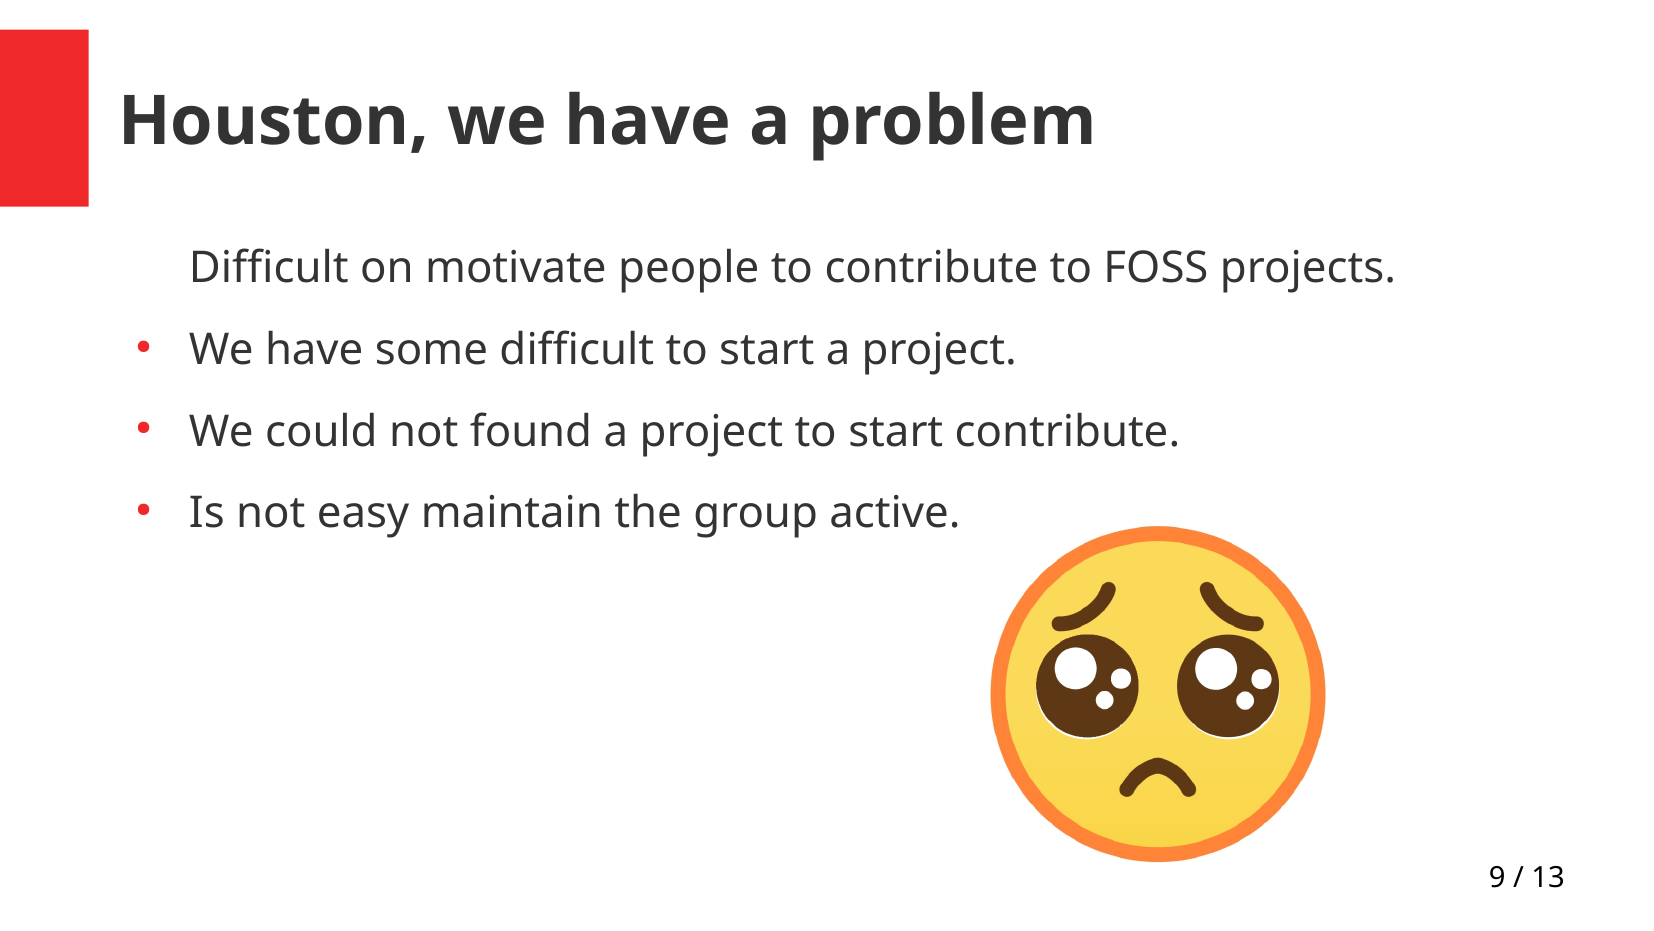

# Houston, we have a problem
Difficult on motivate people to contribute to FOSS projects.
We have some difficult to start a project.
We could not found a project to start contribute.
Is not easy maintain the group active.
9